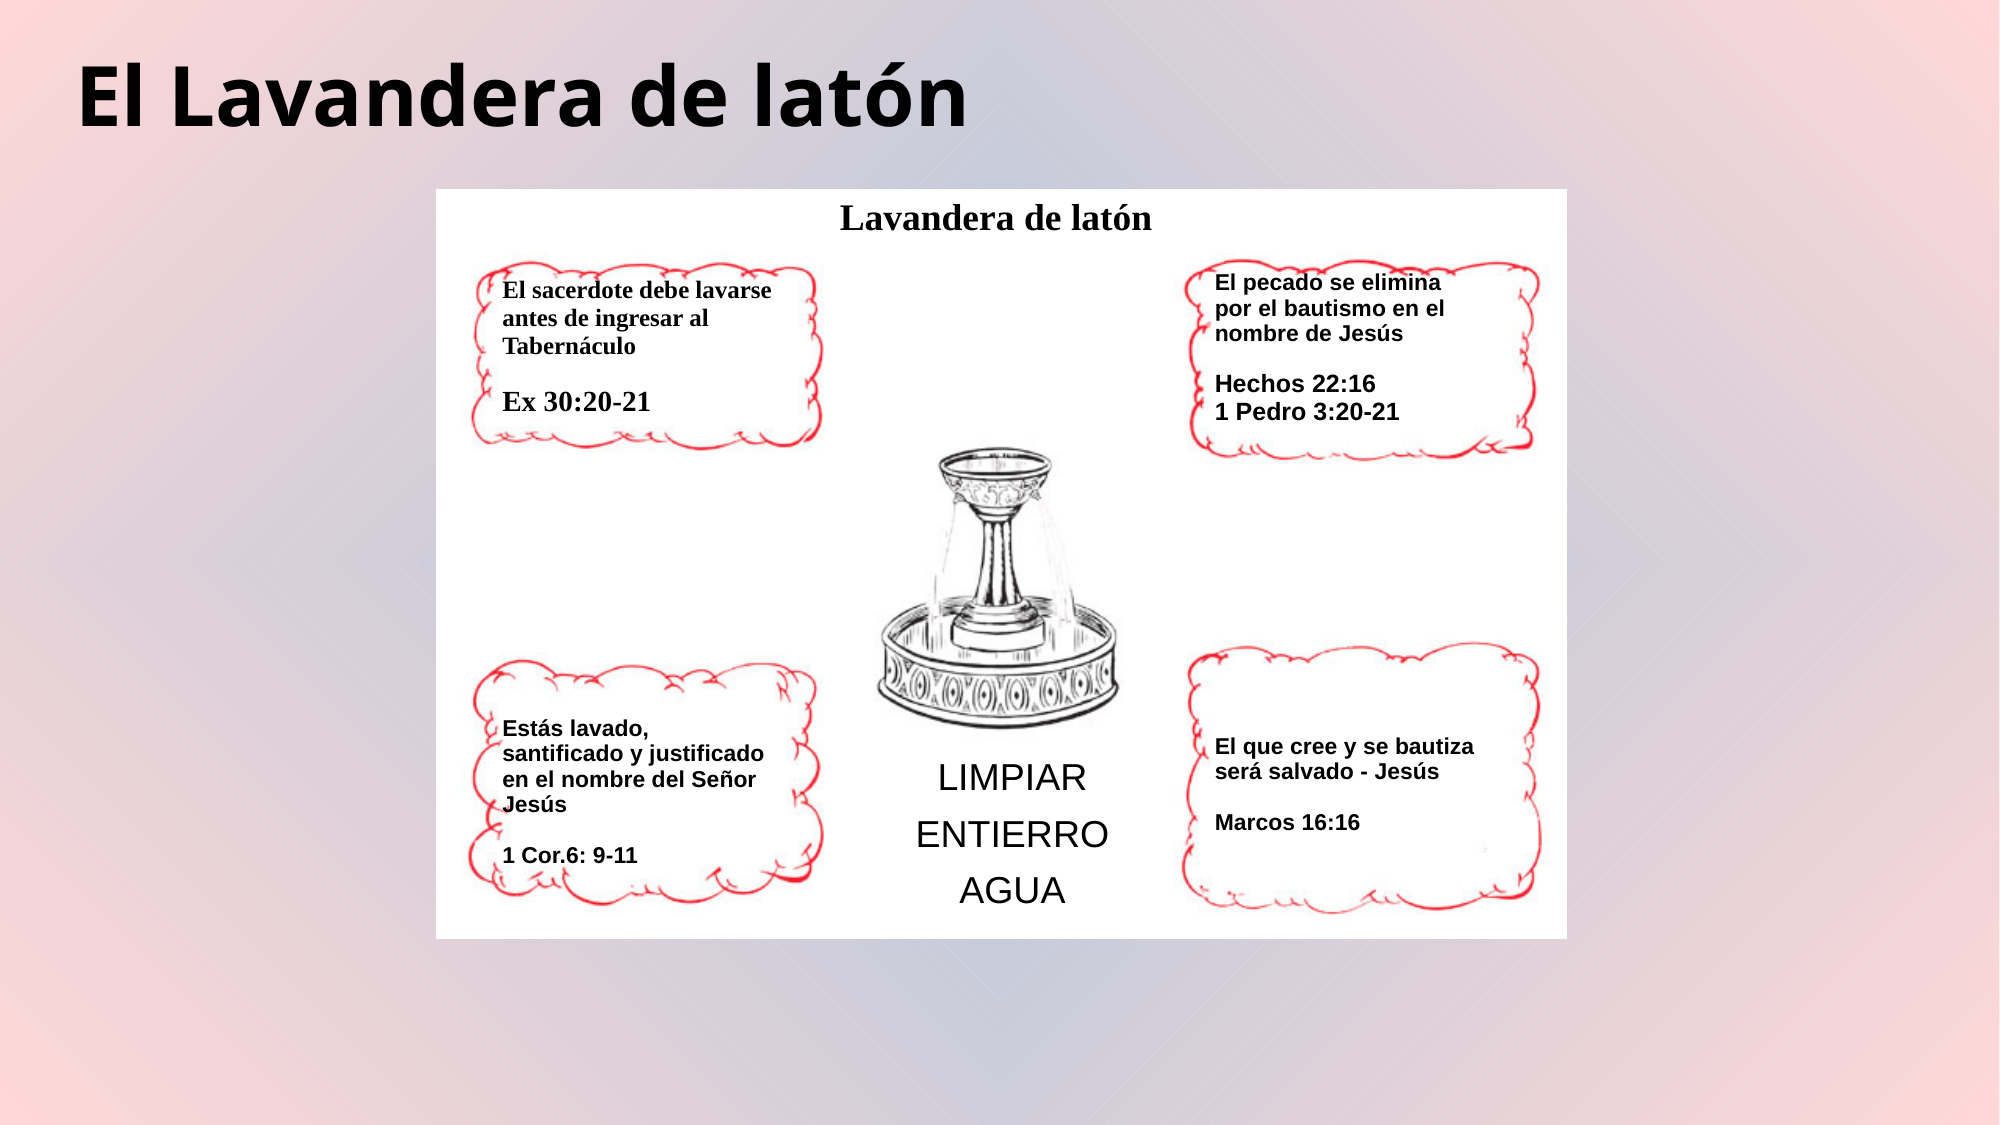

# El Lavandera de latón
Lavandera de latón
El pecado se elimina por el bautismo en el nombre de Jesús
Hechos 22:16
1 Pedro 3:20-21
El sacerdote debe lavarse antes de ingresar al Tabernáculo
Ex 30:20-21
El que cree y se bautiza será salvado - Jesús
Marcos 16:16
Estás lavado, santificado y justificado en el nombre del Señor Jesús
1 Cor.6: 9-11
LIMPIAR
ENTIERRO
AGUA